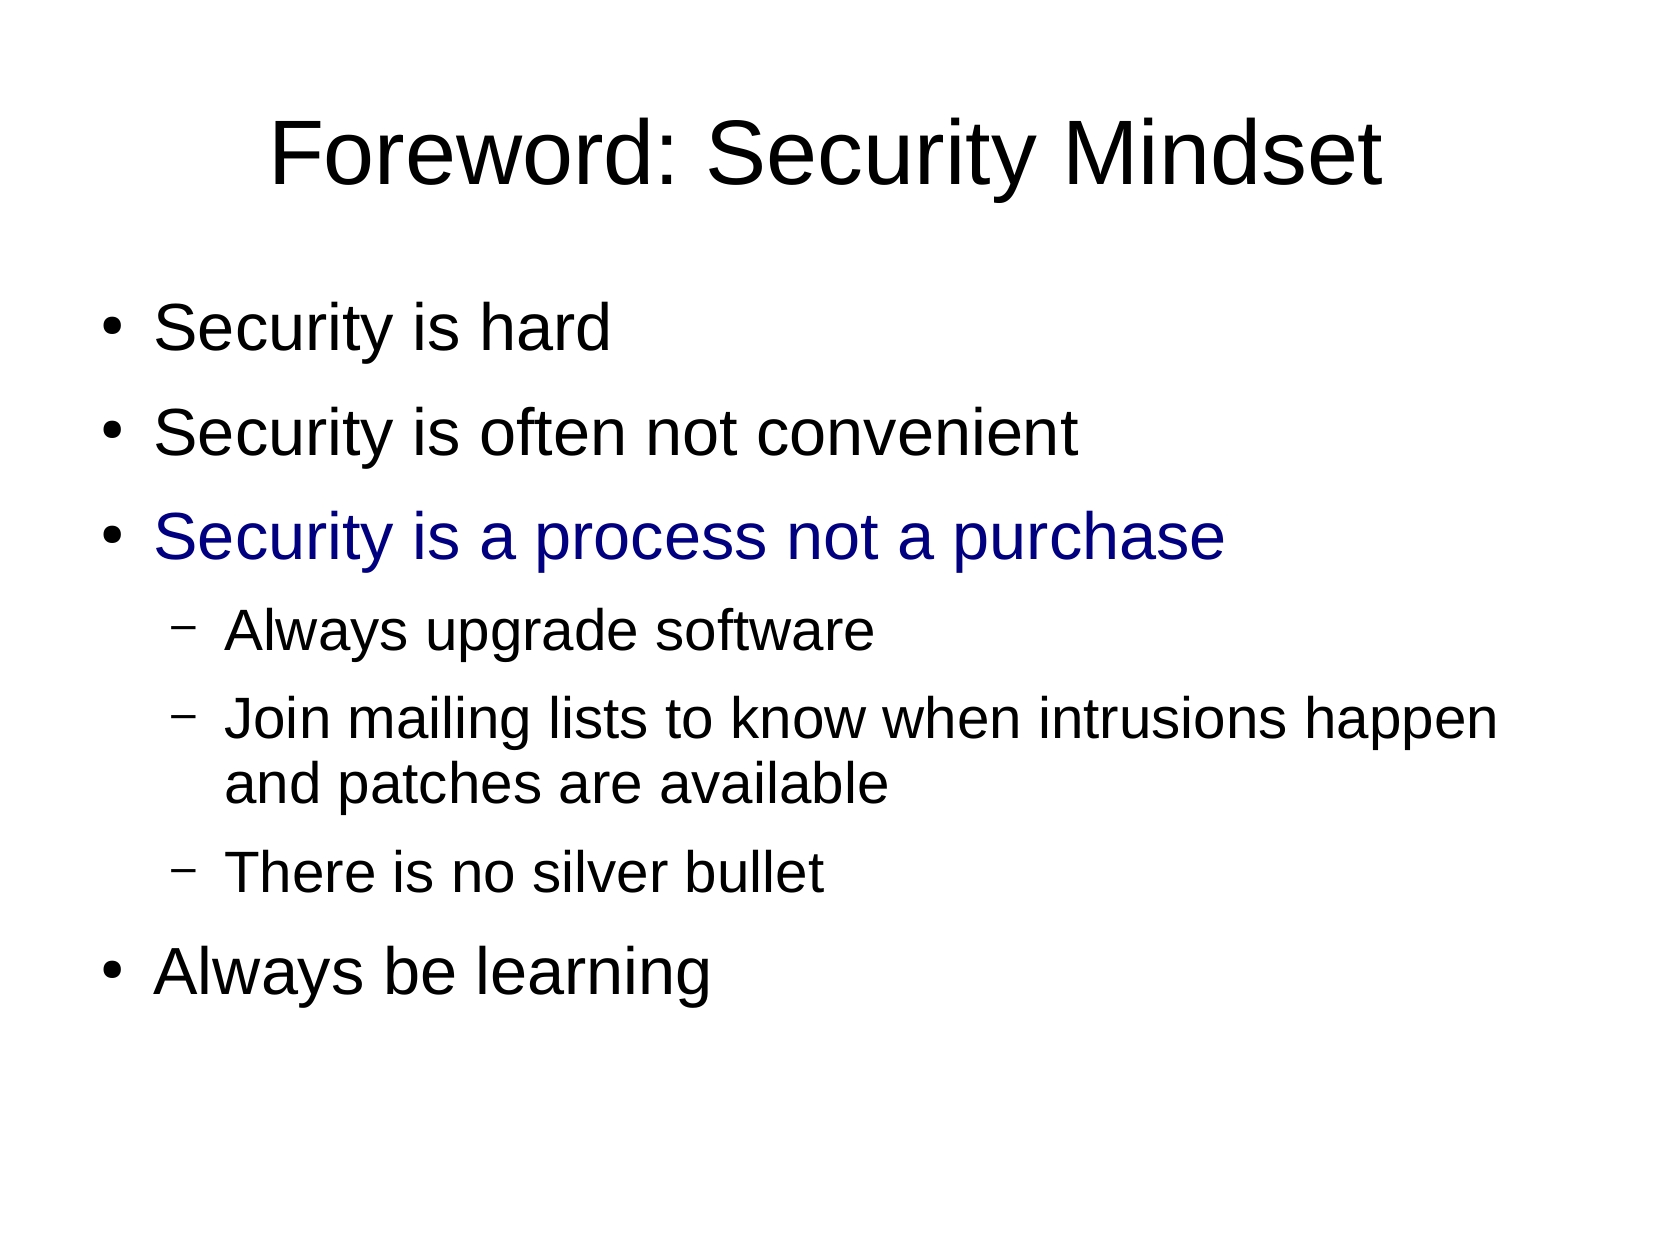

# Foreword: Security Mindset
Security is hard
Security is often not convenient
Security is a process not a purchase
Always upgrade software
Join mailing lists to know when intrusions happen and patches are available
There is no silver bullet
Always be learning